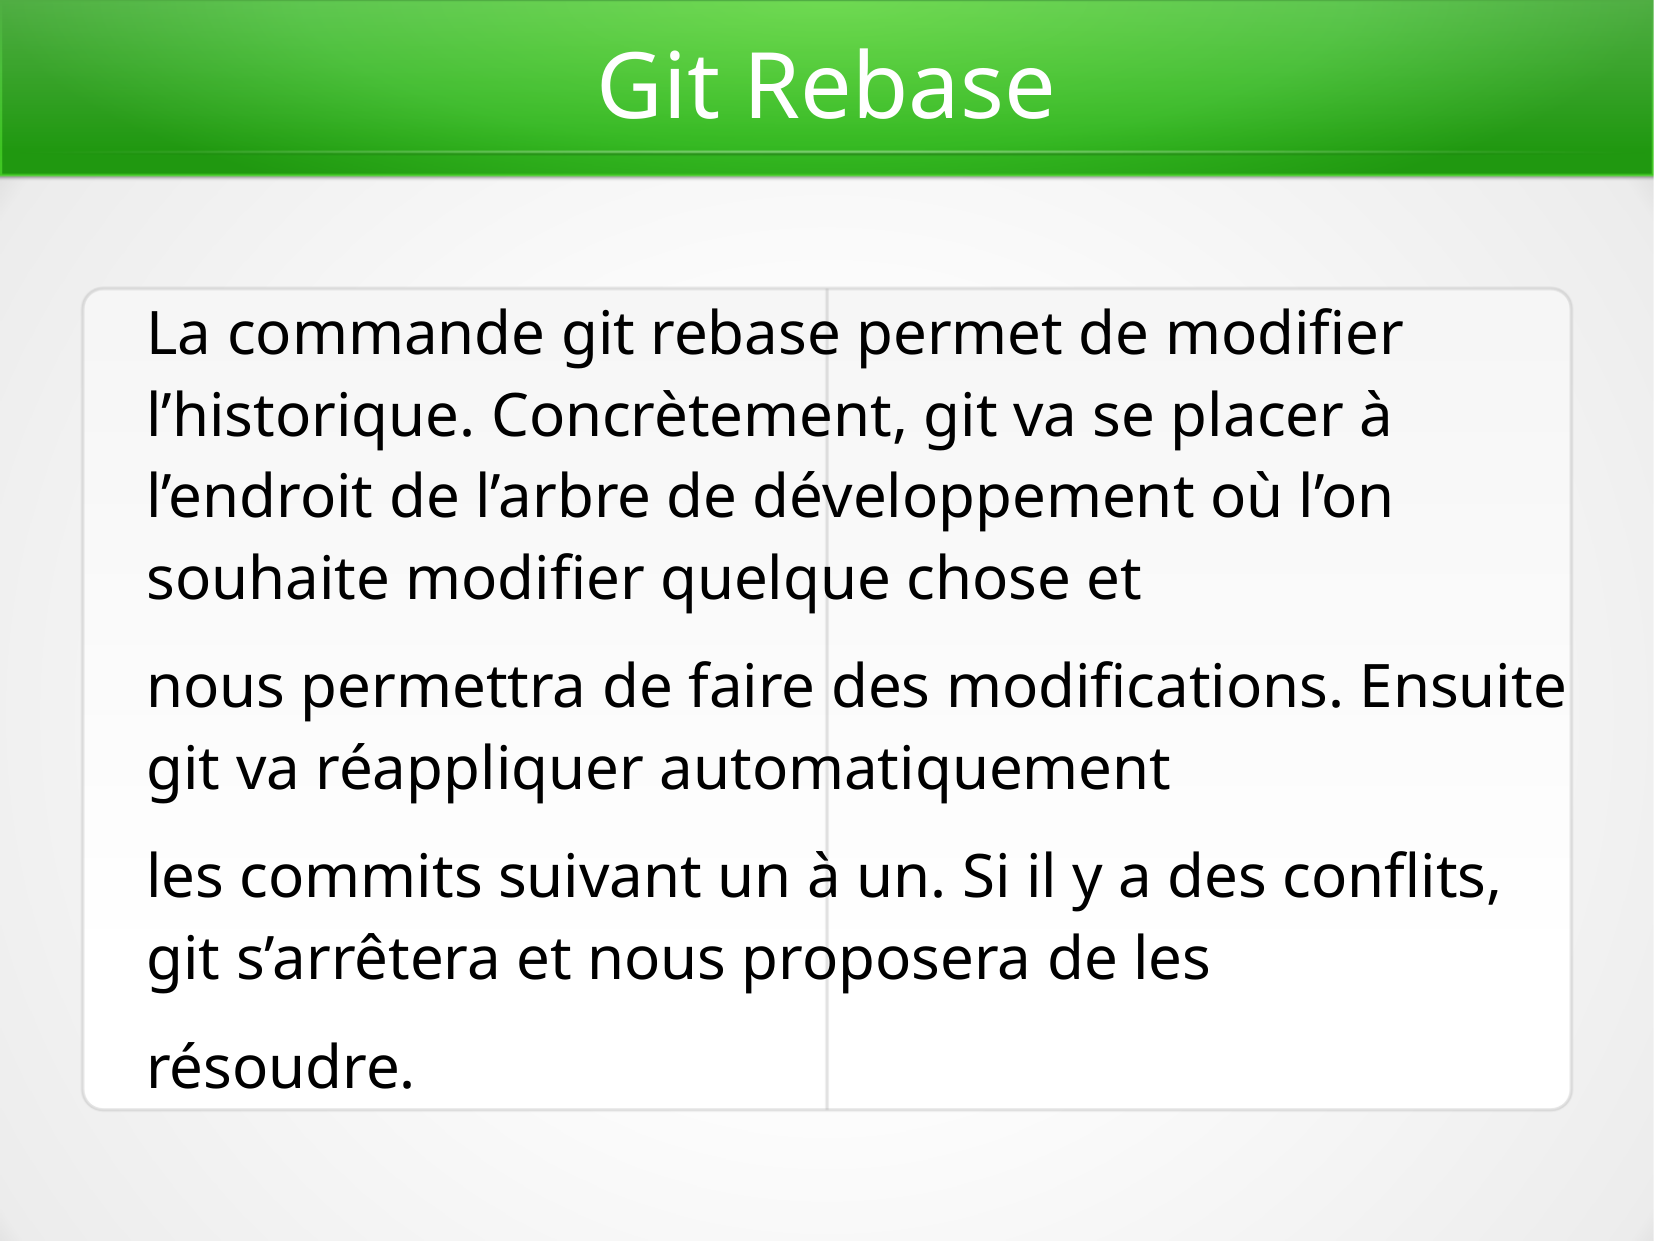

# Git Rebase
La commande git rebase permet de modifier l’historique. Concrètement, git va se placer à l’endroit de l’arbre de développement où l’on souhaite modifier quelque chose et
nous permettra de faire des modifications. Ensuite git va réappliquer automatiquement
les commits suivant un à un. Si il y a des conflits, git s’arrêtera et nous proposera de les
résoudre.